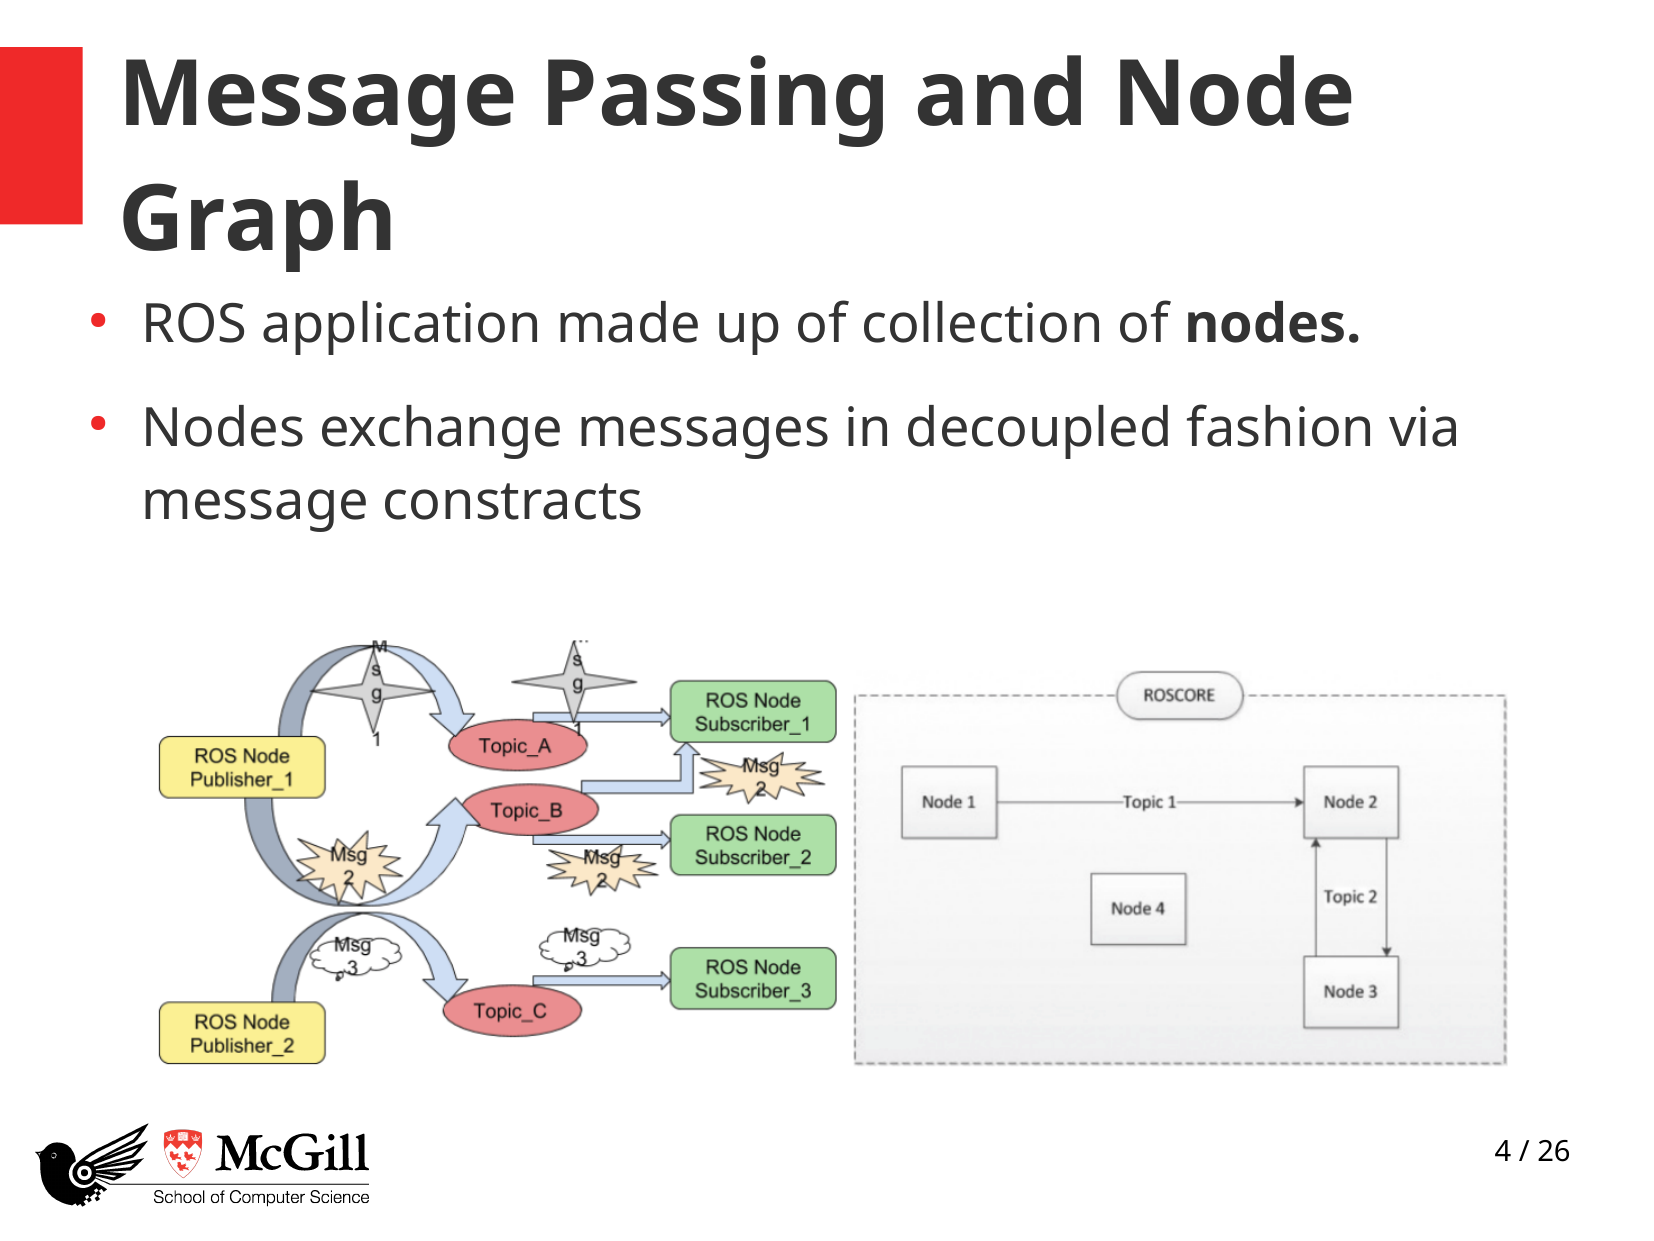

# Message Passing and Node Graph
ROS application made up of collection of nodes.
Nodes exchange messages in decoupled fashion via message constracts
4